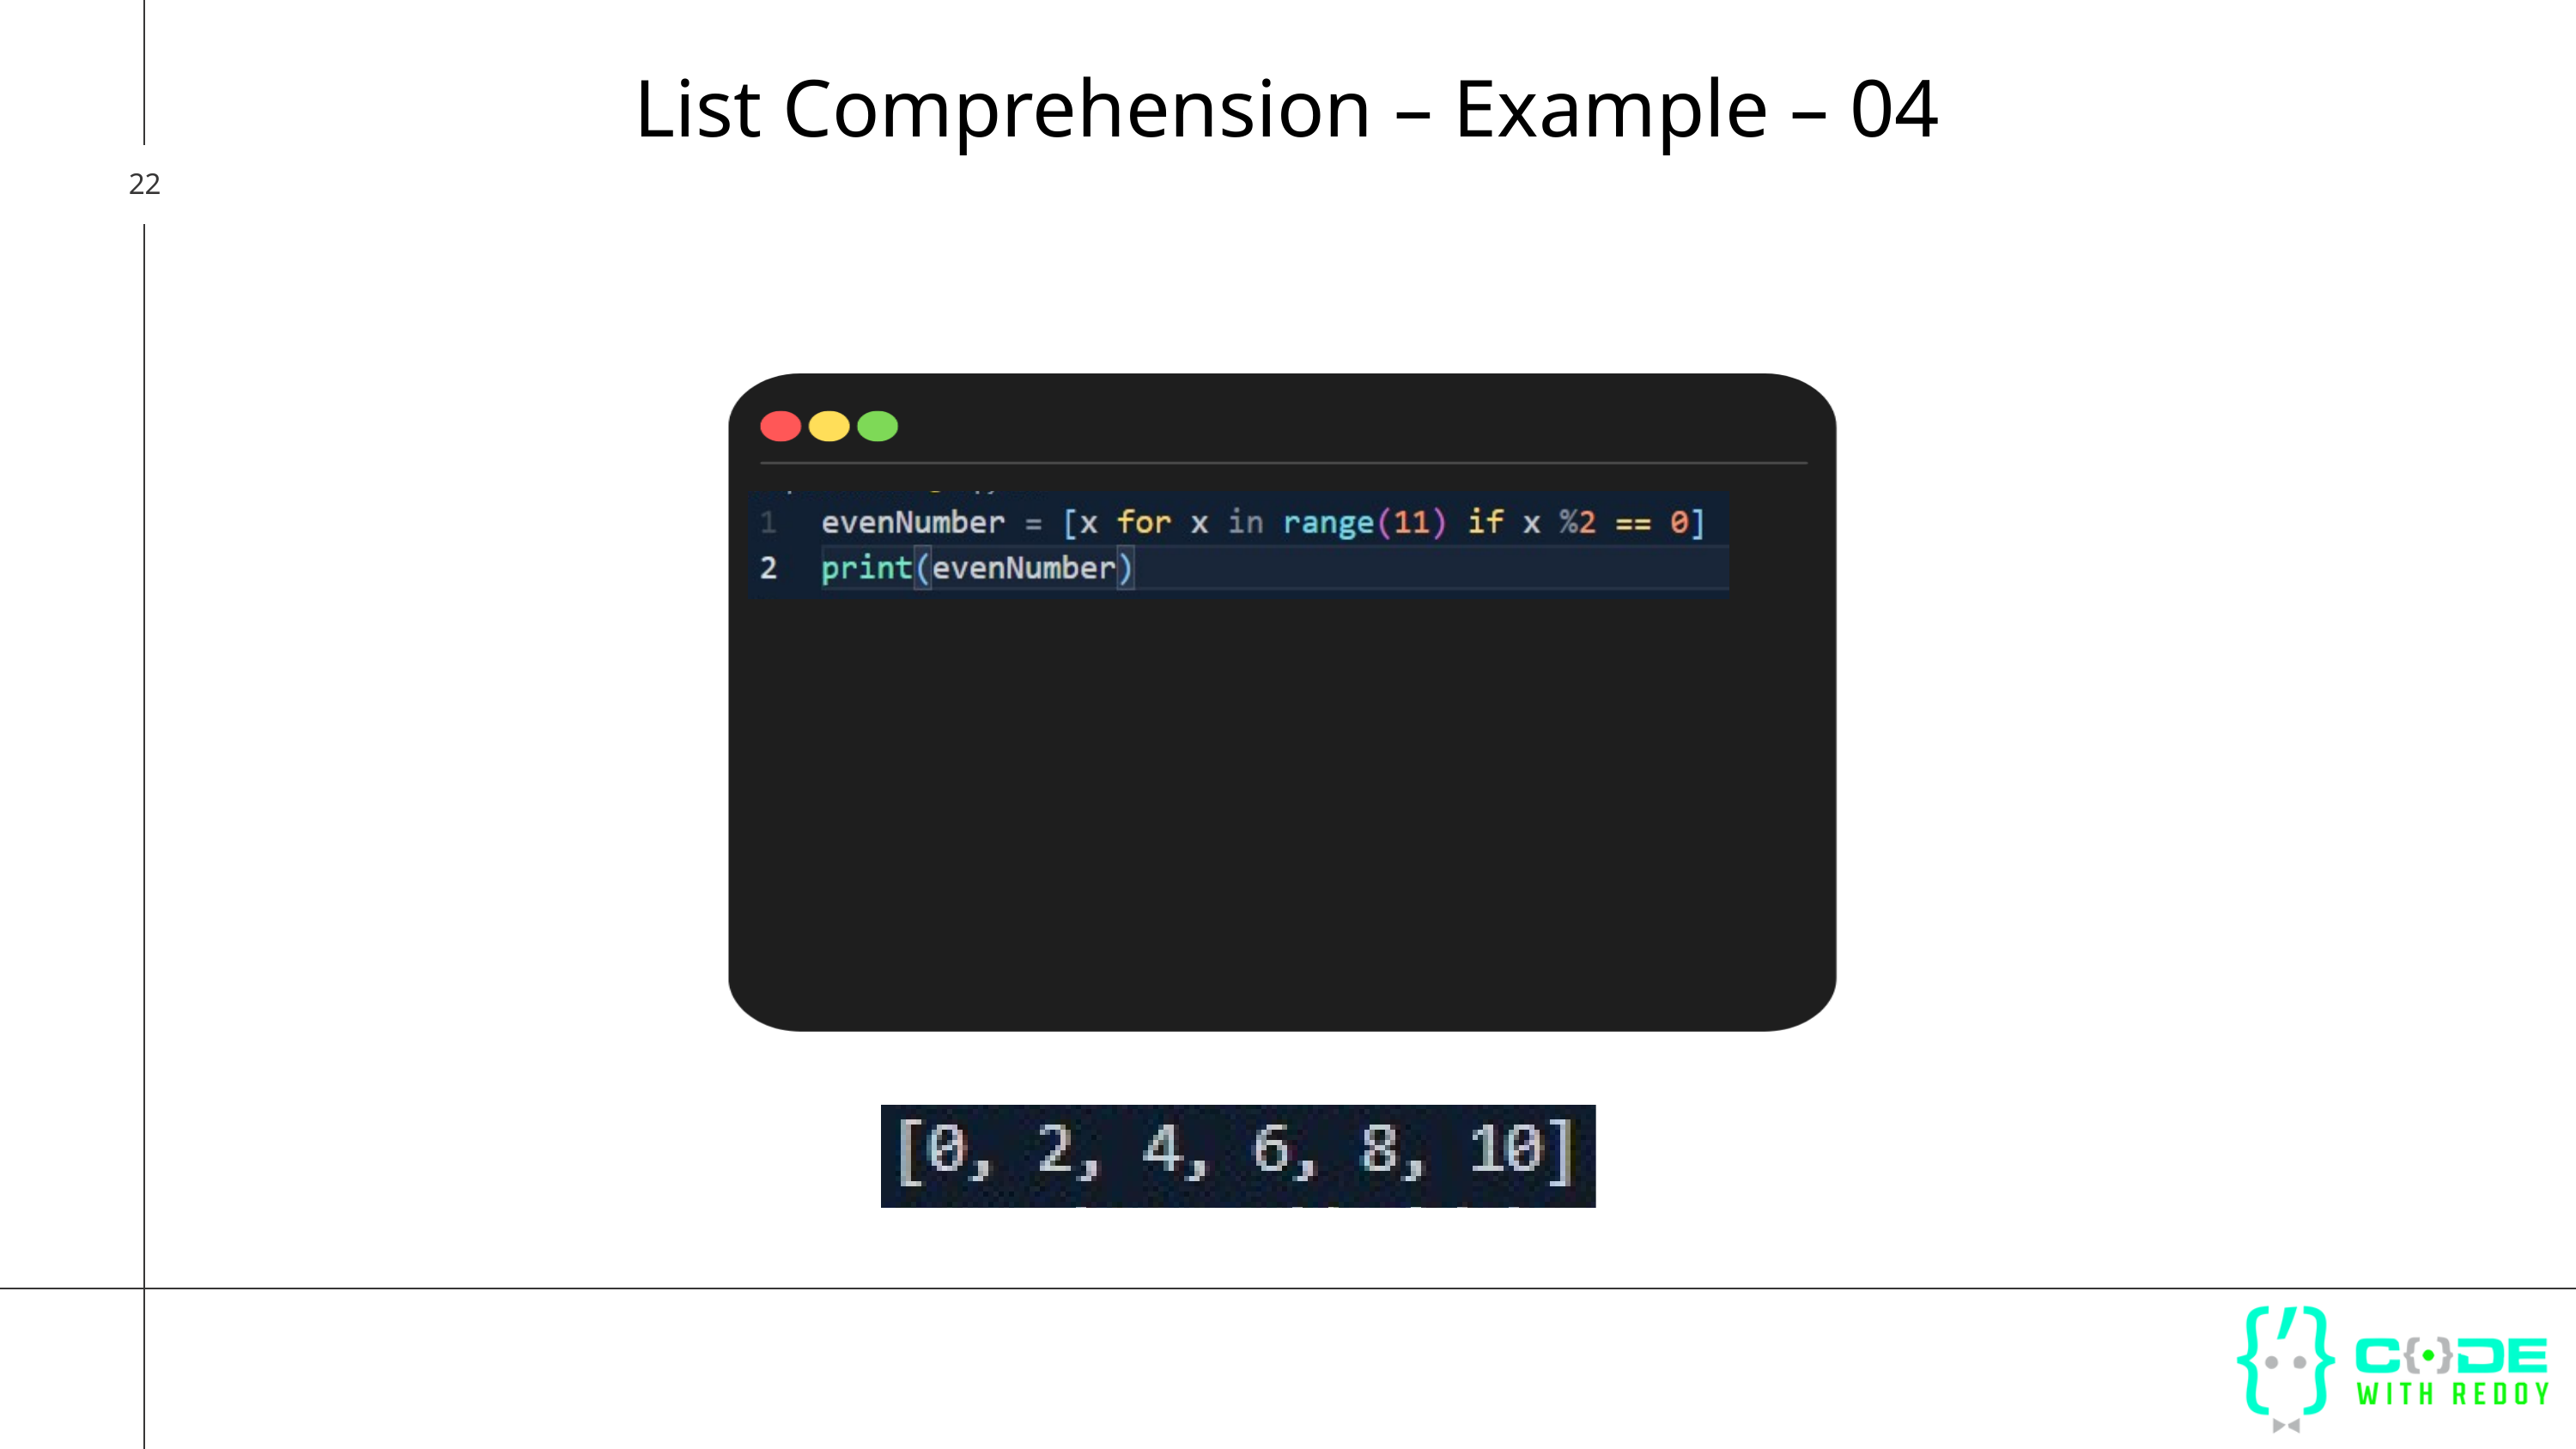

List Comprehension – Example – 04
22